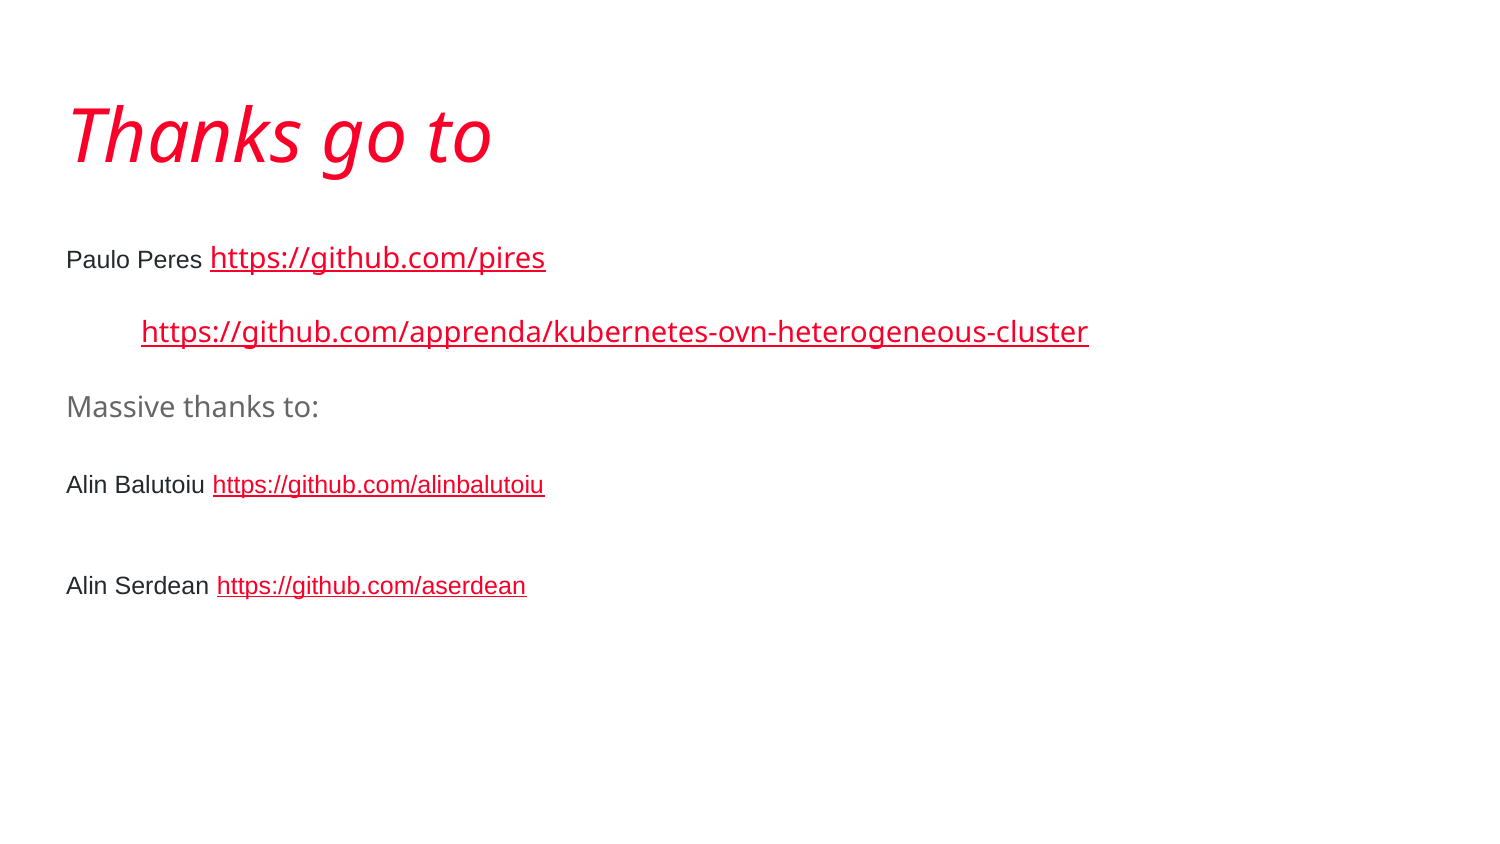

# Thanks go to
Paulo Peres https://github.com/pires
https://github.com/apprenda/kubernetes-ovn-heterogeneous-cluster
Massive thanks to:
Alin Balutoiu https://github.com/alinbalutoiu
Alin Serdean https://github.com/aserdean